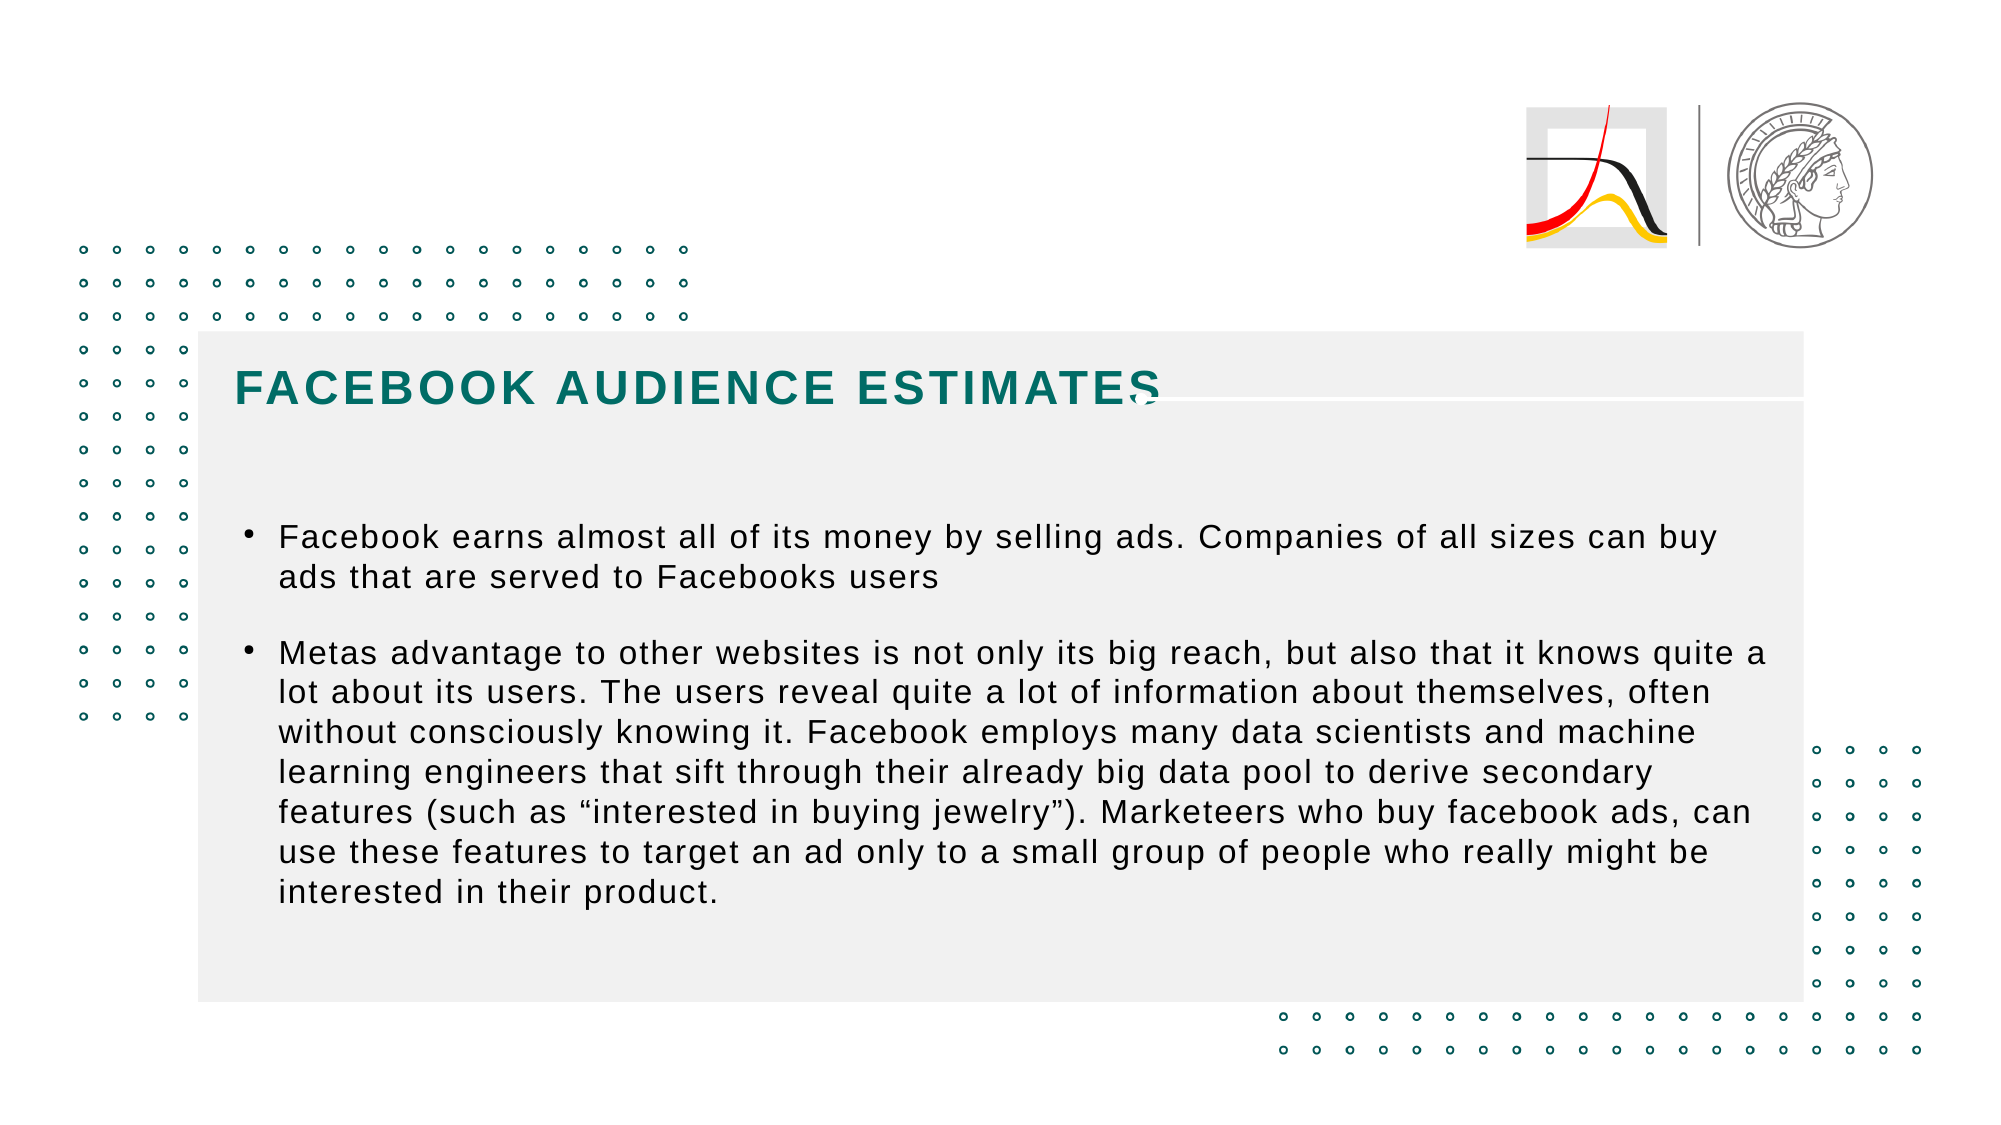

# Facebook Audience Estimates
Facebook earns almost all of its money by selling ads. Companies of all sizes can buy ads that are served to Facebooks users
Metas advantage to other websites is not only its big reach, but also that it knows quite a lot about its users. The users reveal quite a lot of information about themselves, often without consciously knowing it. Facebook employs many data scientists and machine learning engineers that sift through their already big data pool to derive secondary features (such as “interested in buying jewelry”). Marketeers who buy facebook ads, can use these features to target an ad only to a small group of people who really might be interested in their product.